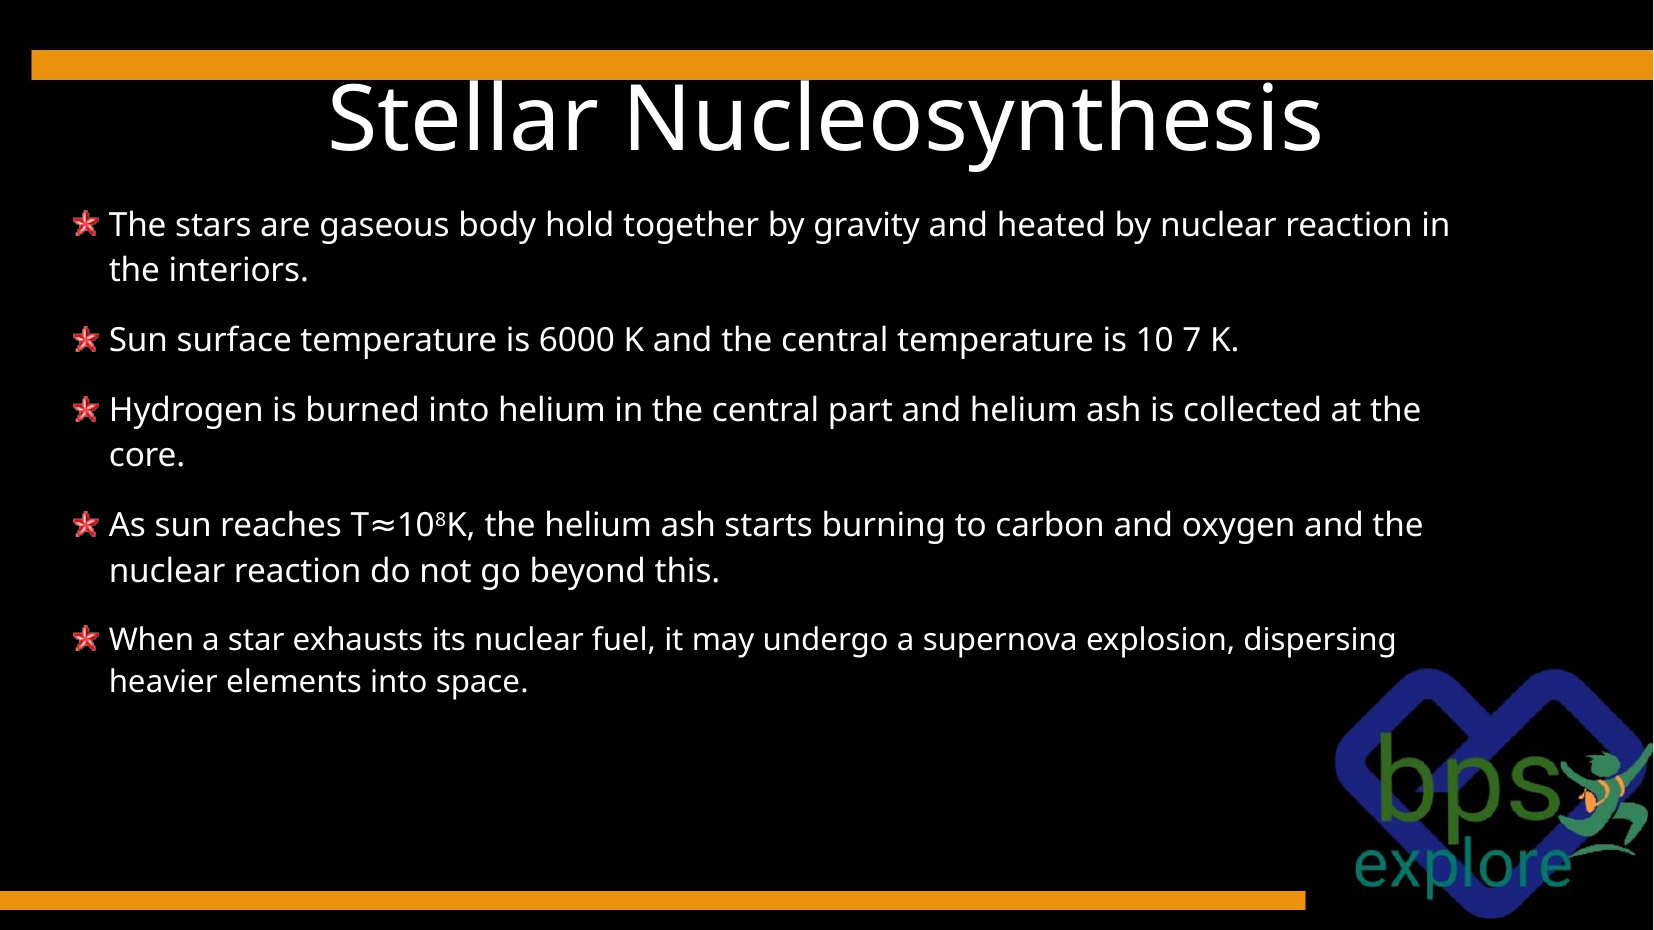

# Stellar Nucleosynthesis
The stars are gaseous body hold together by gravity and heated by nuclear reaction in the interiors.
Sun surface temperature is 6000 K and the central temperature is 10 7 K.
Hydrogen is burned into helium in the central part and helium ash is collected at the core.
As sun reaches T≈108K, the helium ash starts burning to carbon and oxygen and the nuclear reaction do not go beyond this.
When a star exhausts its nuclear fuel, it may undergo a supernova explosion, dispersing heavier elements into space.